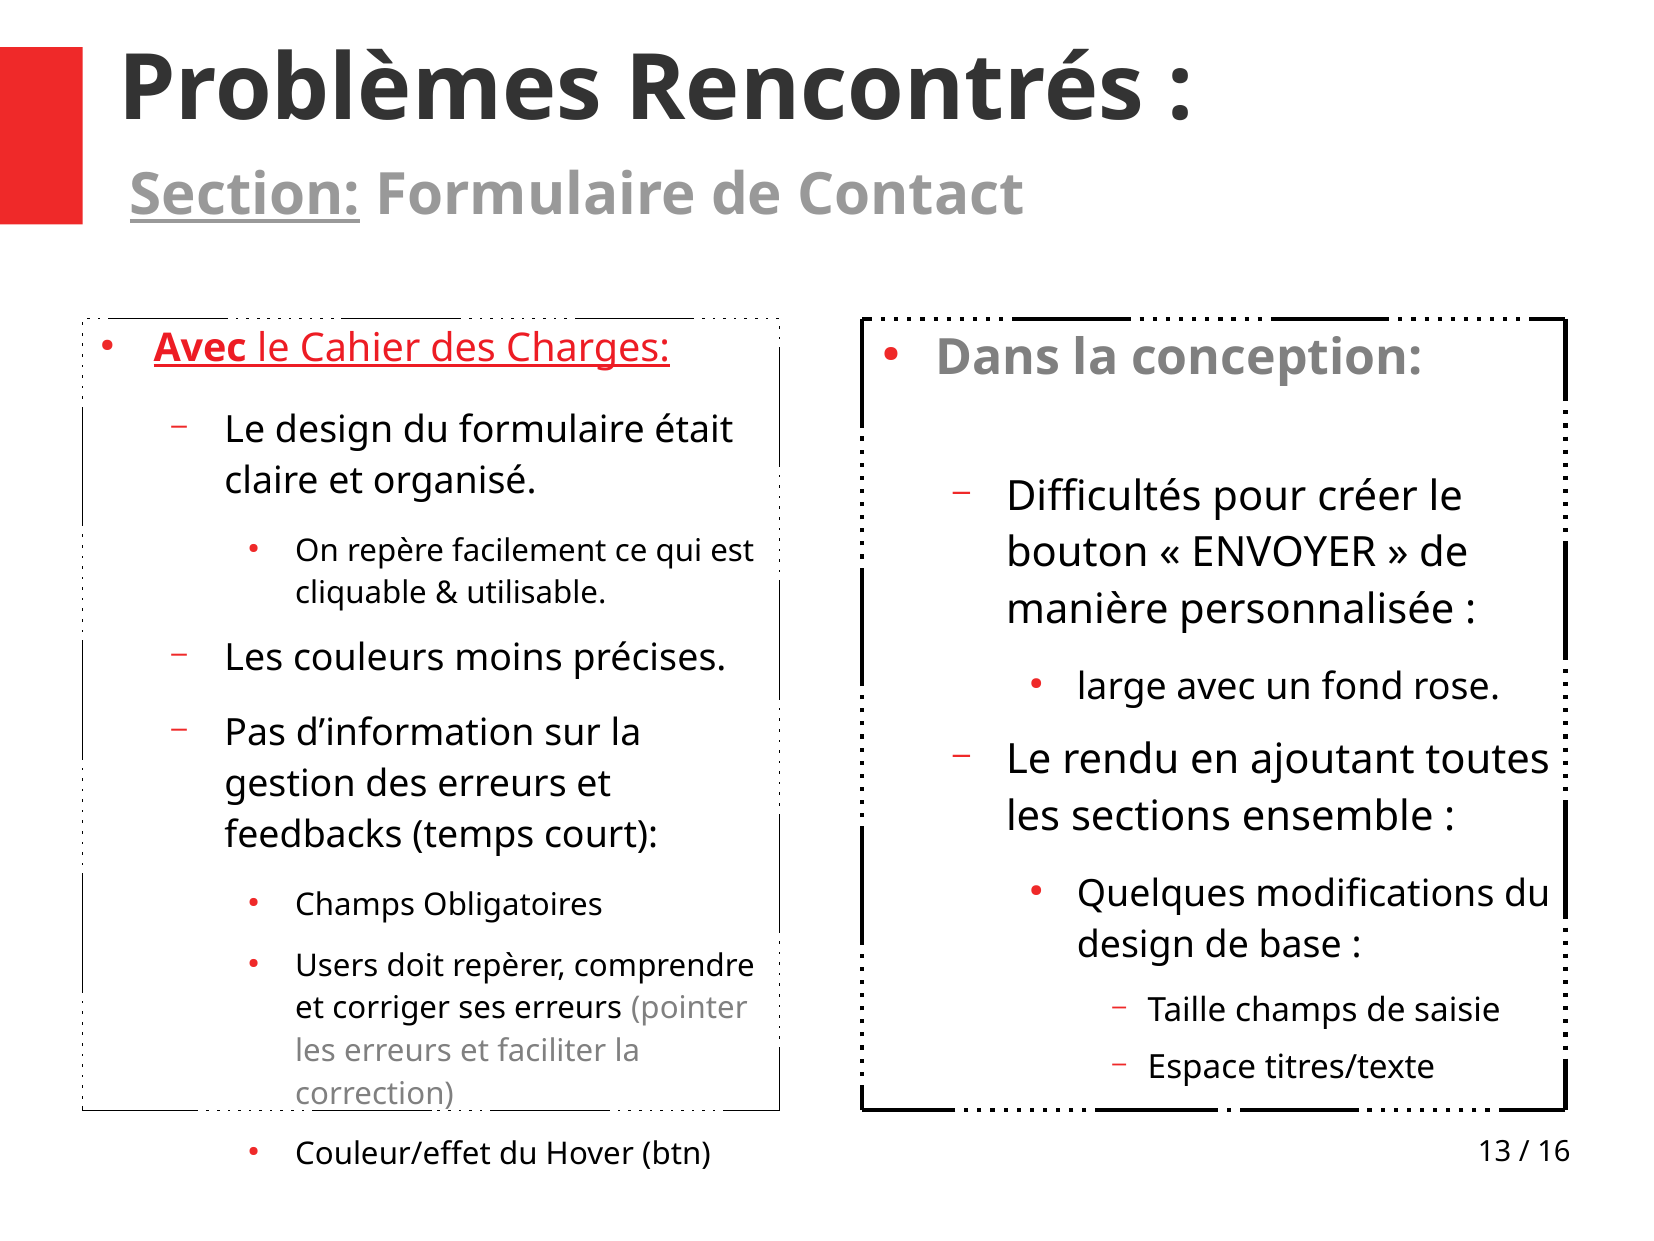

# Problèmes Rencontrés :
Section: Formulaire de Contact
Avec le Cahier des Charges:
Le design du formulaire était claire et organisé.
On repère facilement ce qui est cliquable & utilisable.
Les couleurs moins précises.
Pas d’information sur la gestion des erreurs et feedbacks (temps court):
Champs Obligatoires
Users doit repèrer, comprendre et corriger ses erreurs (pointer les erreurs et faciliter la correction)
Couleur/effet du Hover (btn)
Dans la conception:
Difficultés pour créer le bouton « ENVOYER » de manière personnalisée :
large avec un fond rose.
Le rendu en ajoutant toutes les sections ensemble :
Quelques modifications du design de base :
Taille champs de saisie
Espace titres/texte
13